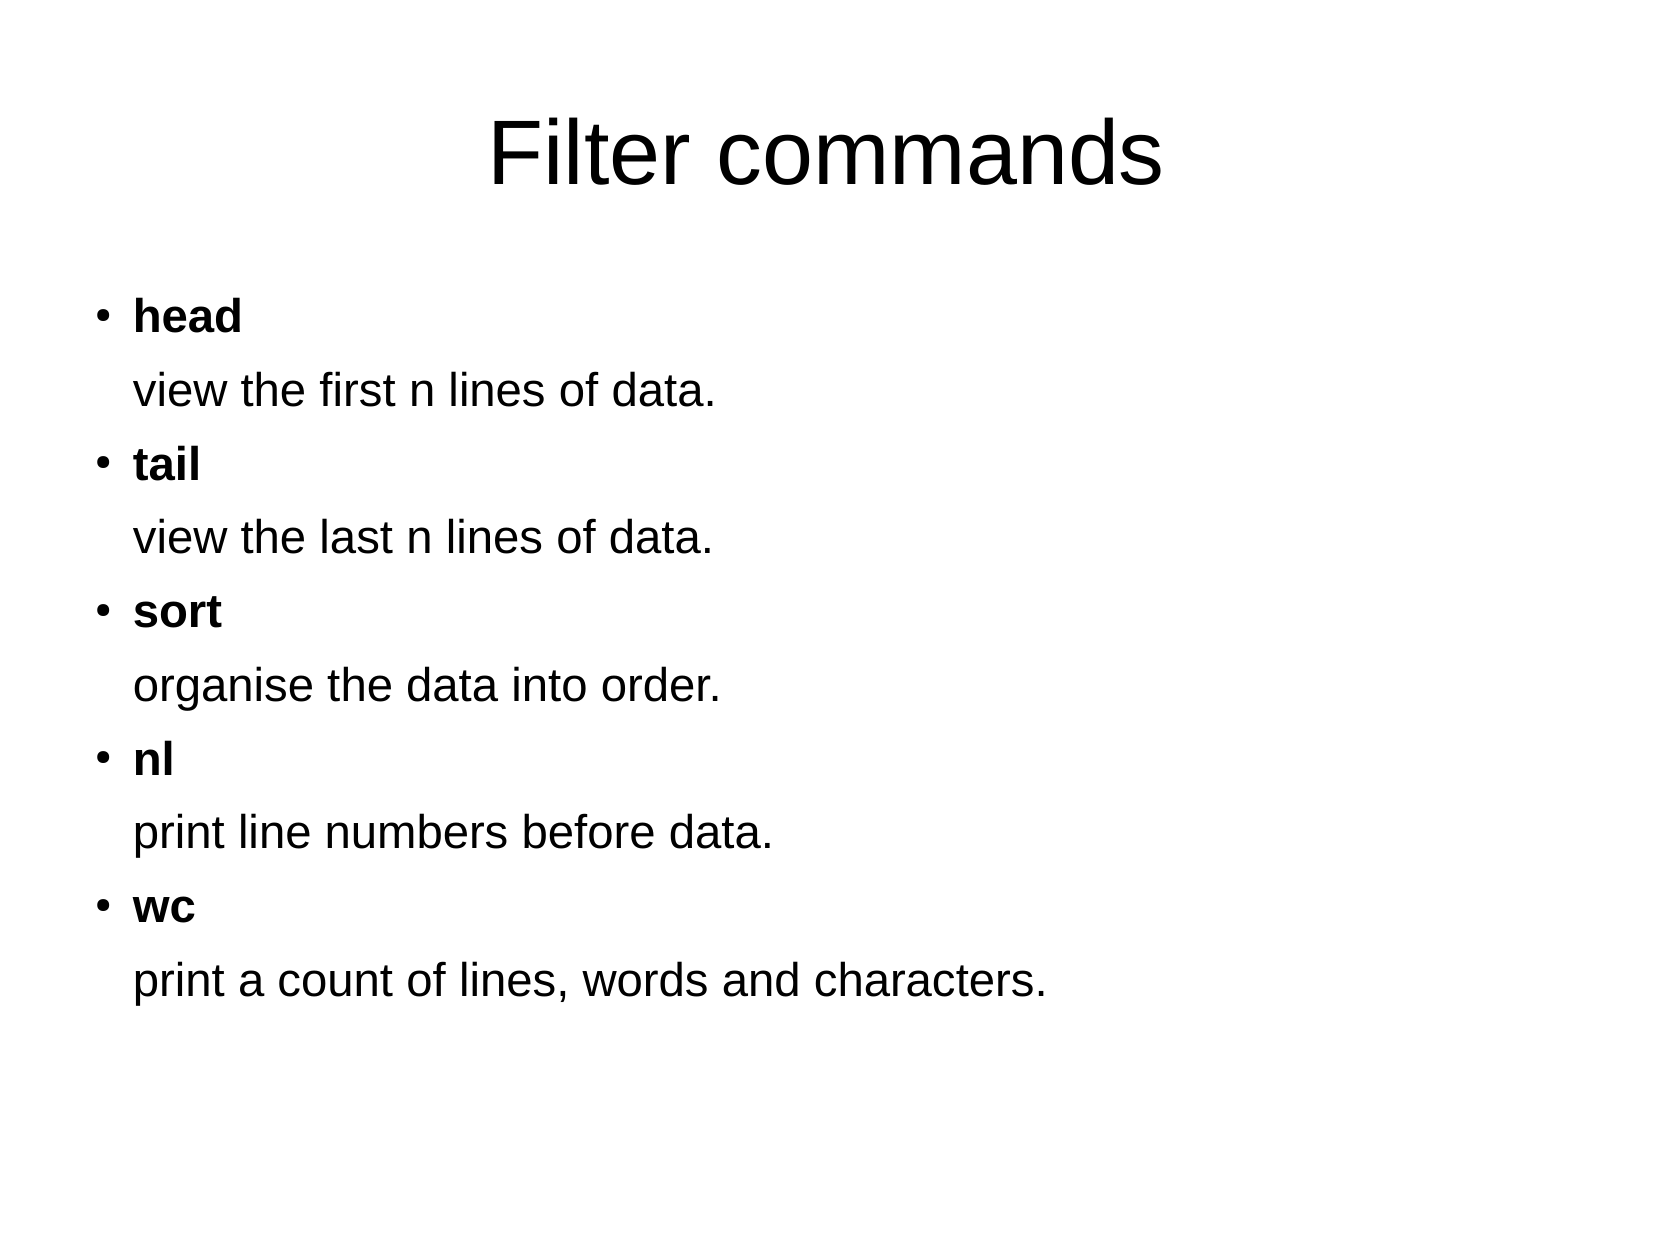

# Filter commands
head
view the first n lines of data.
tail
view the last n lines of data.
sort
organise the data into order.
nl
print line numbers before data.
wc
print a count of lines, words and characters.